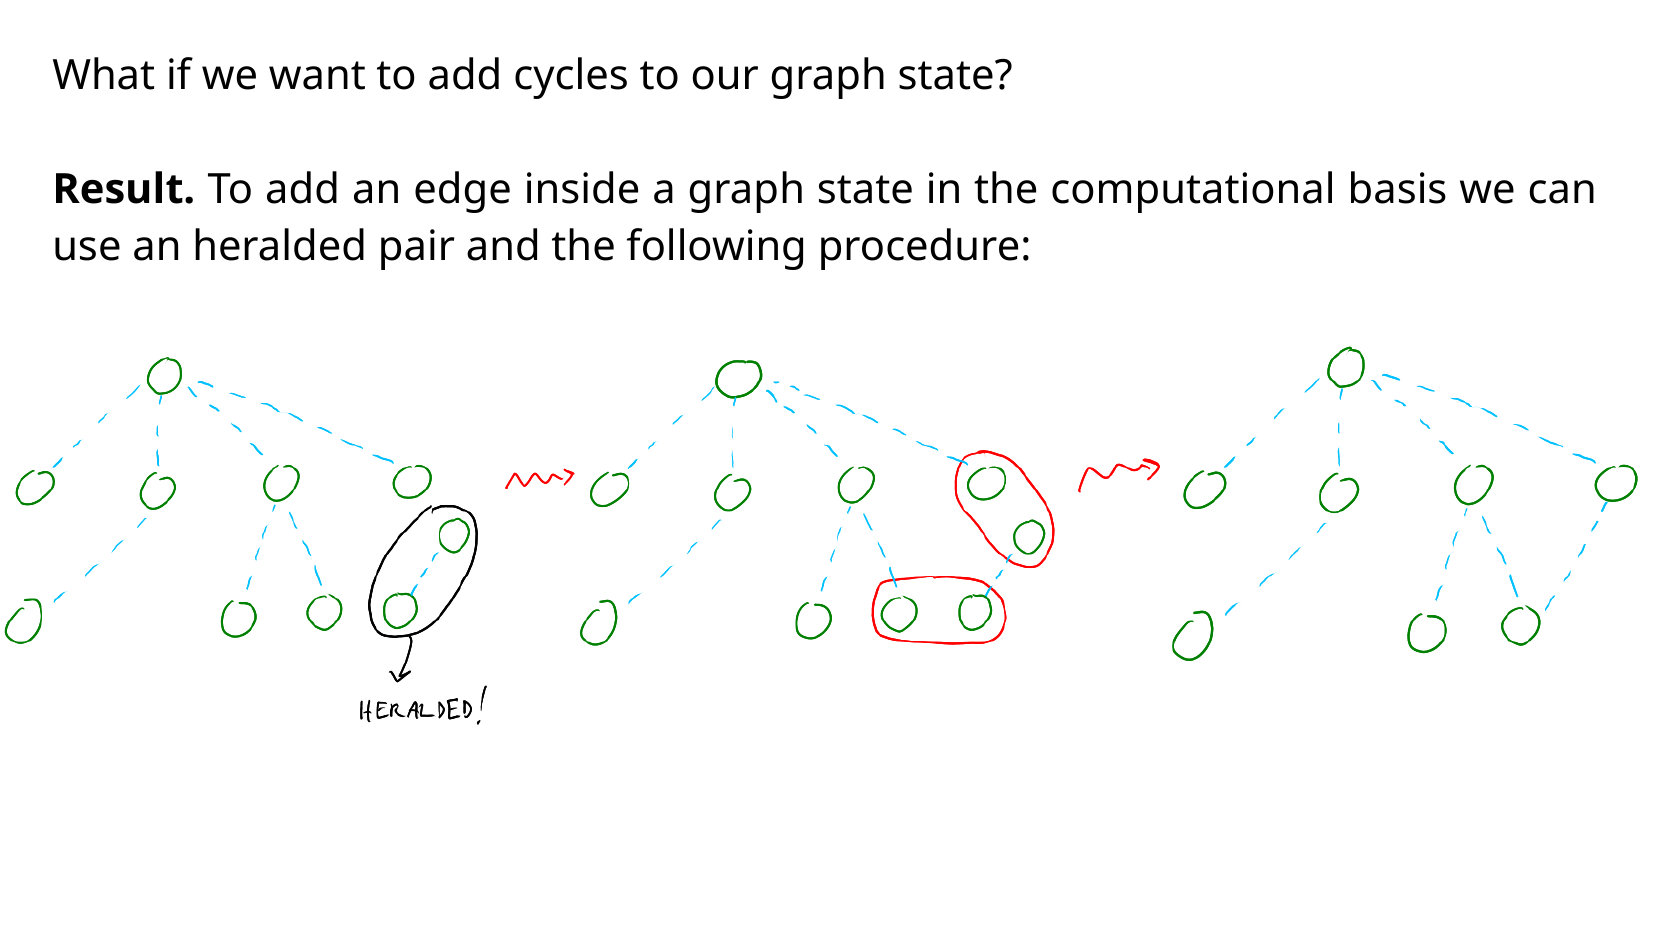

What if we want to add cycles to our graph state?
Result. To add an edge inside a graph state in the computational basis we can use an heralded pair and the following procedure: